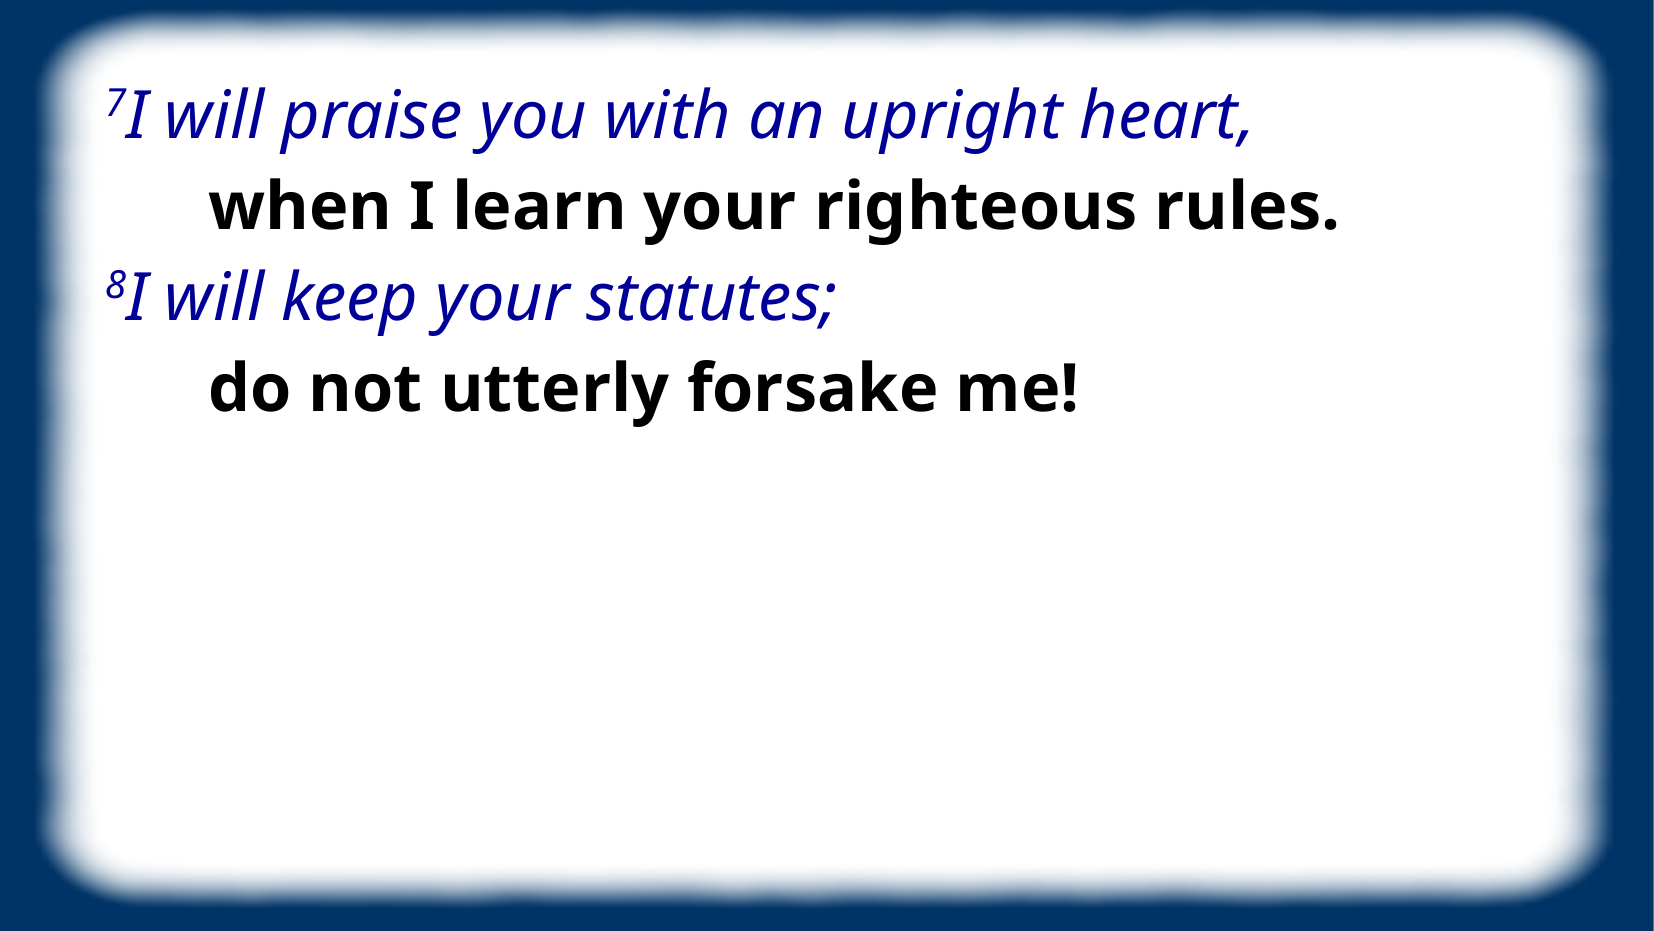

7I will praise you with an upright heart,
 when I learn your righteous rules.
8I will keep your statutes;
 do not utterly forsake me!